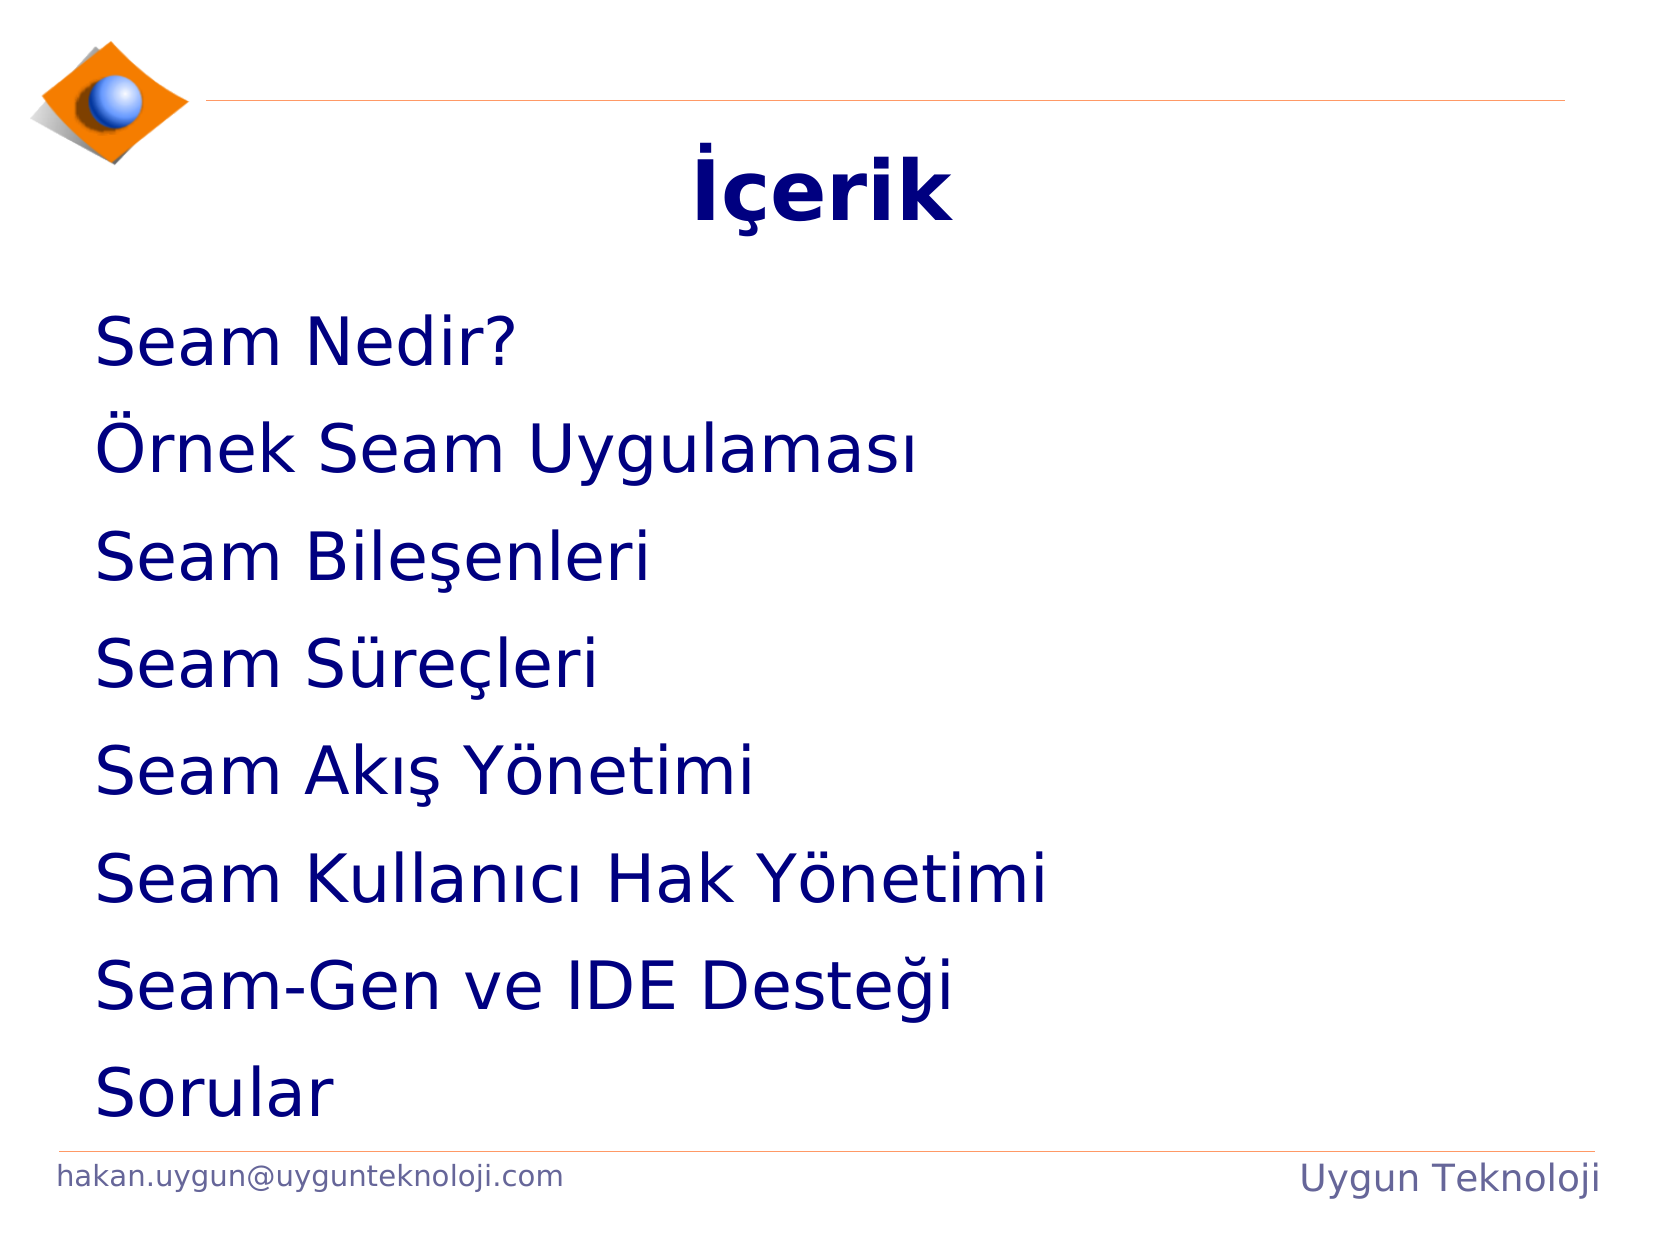

# İçerik
Seam Nedir?
Örnek Seam Uygulaması
Seam Bileşenleri
Seam Süreçleri
Seam Akış Yönetimi
Seam Kullanıcı Hak Yönetimi
Seam-Gen ve IDE Desteği
Sorular